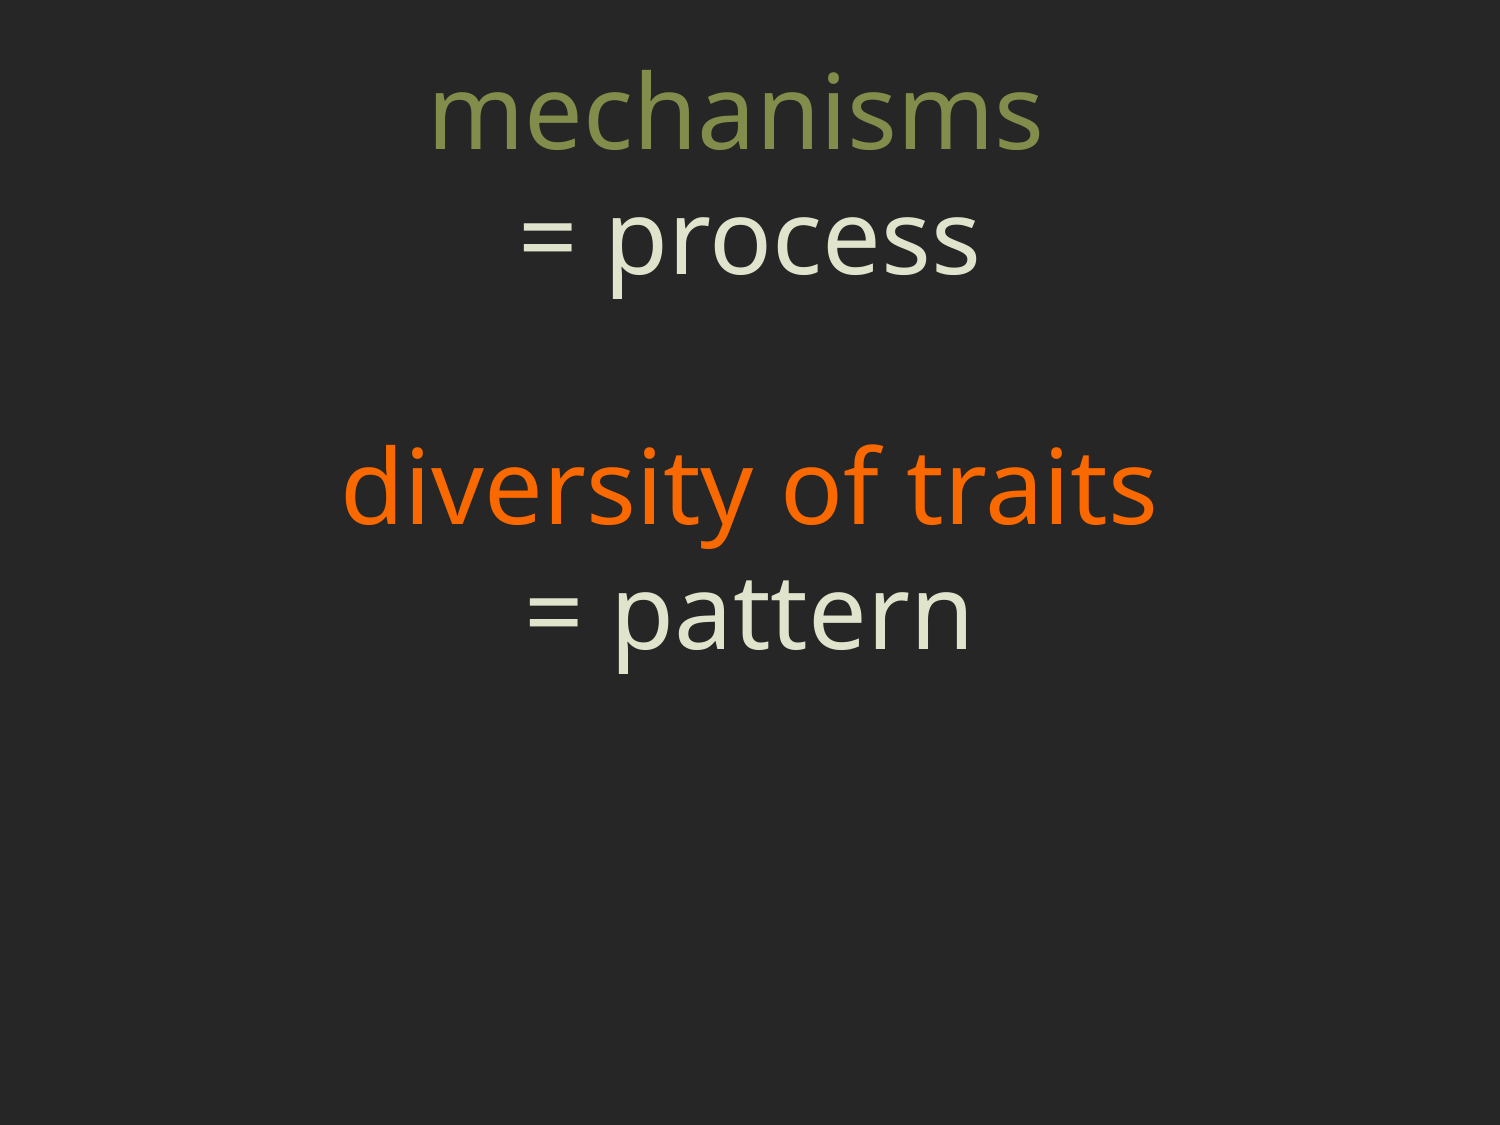

mechanisms
= process
diversity of traits
= pattern